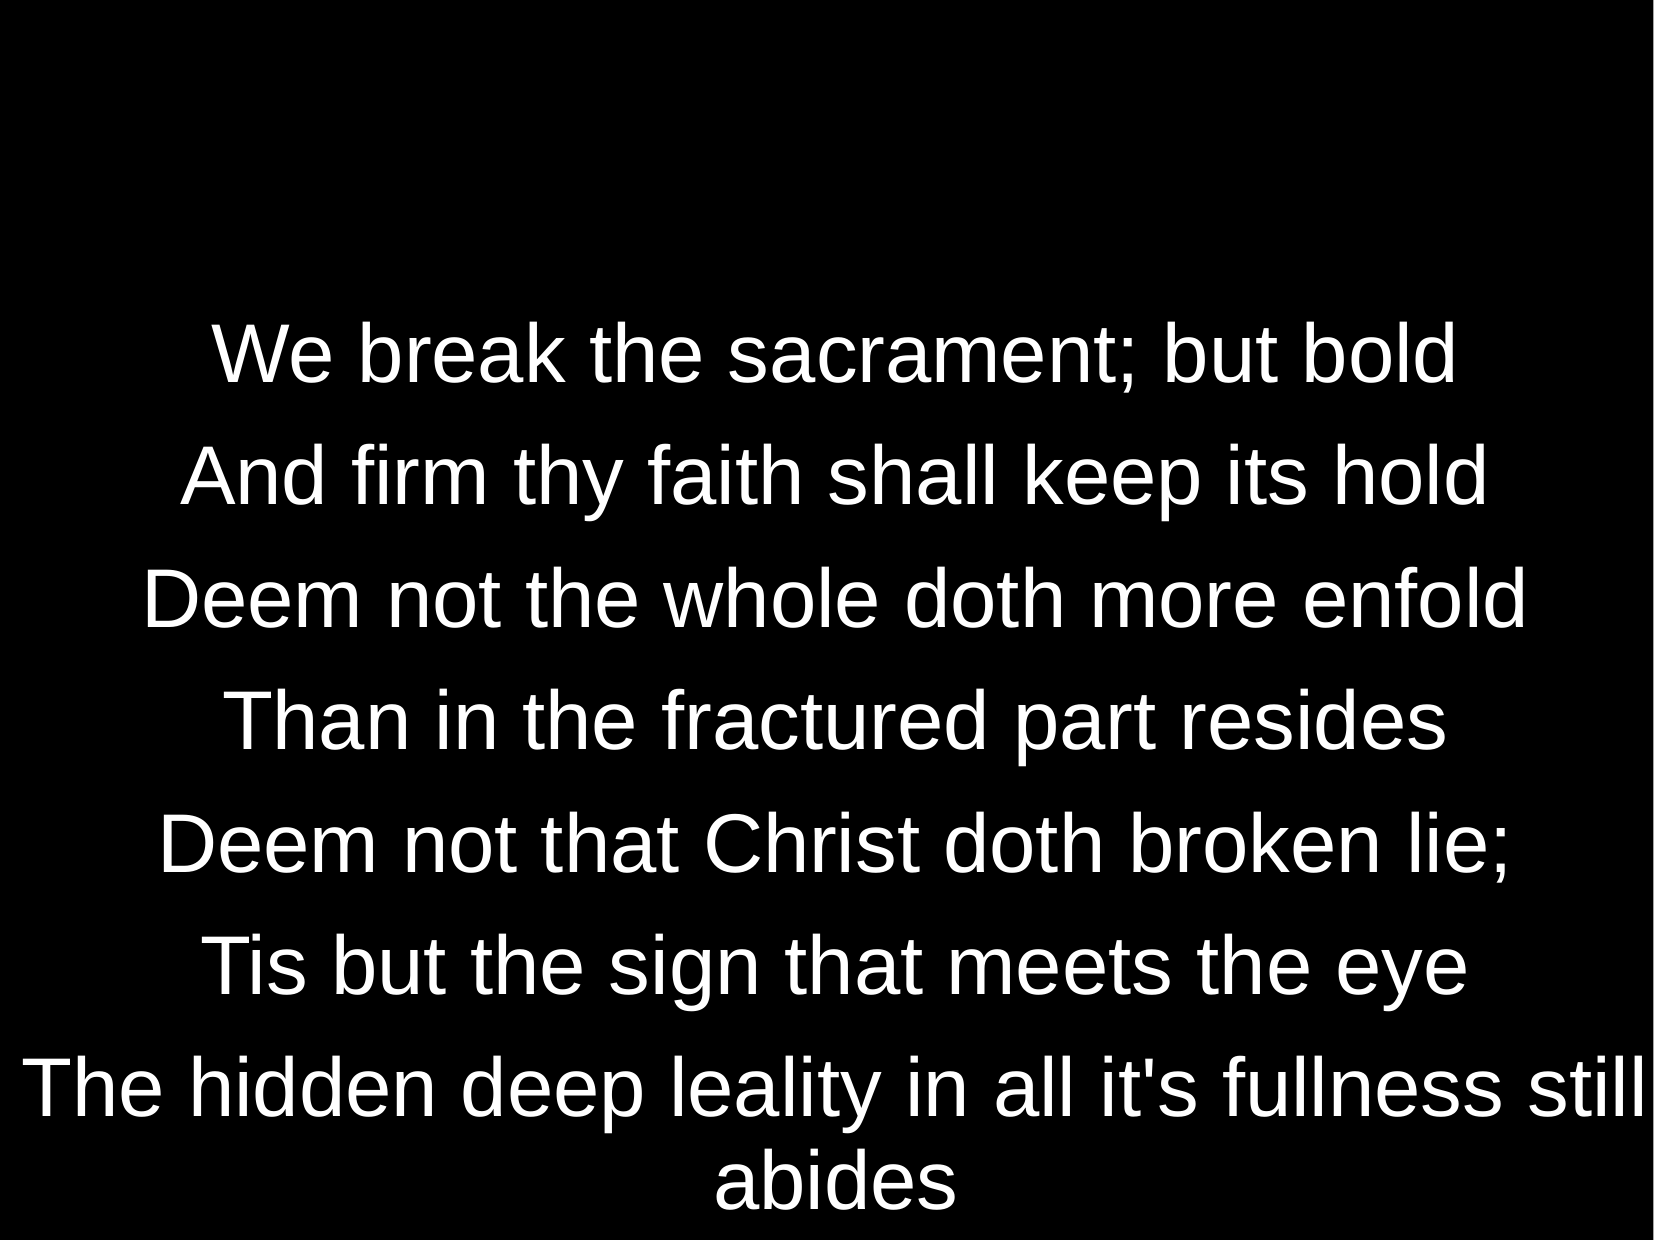

#
We break the sacrament; but bold
And firm thy faith shall keep its hold
Deem not the whole doth more enfold
Than in the fractured part resides
Deem not that Christ doth broken lie;
Tis but the sign that meets the eye
The hidden deep leality in all it's fullness still abides